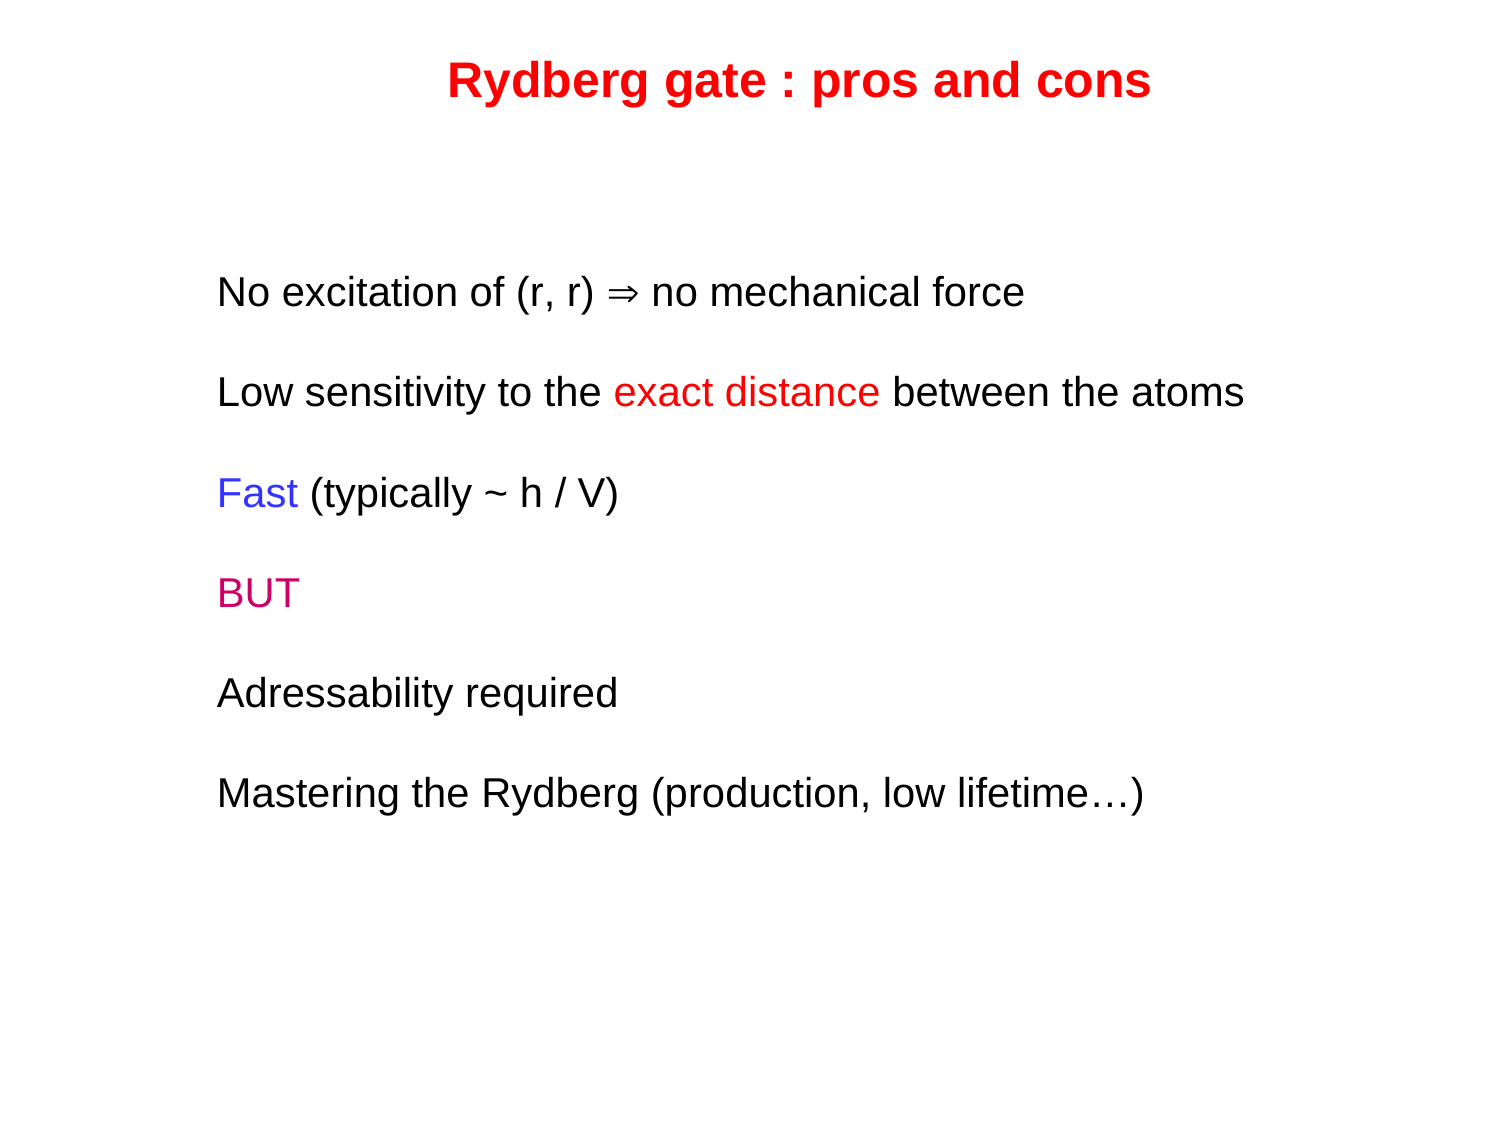

Rydberg gate : pros and cons
No excitation of (r, r)  no mechanical force
Low sensitivity to the exact distance between the atoms
Fast (typically ~ h / V)
BUT
Adressability required
Mastering the Rydberg (production, low lifetime…)